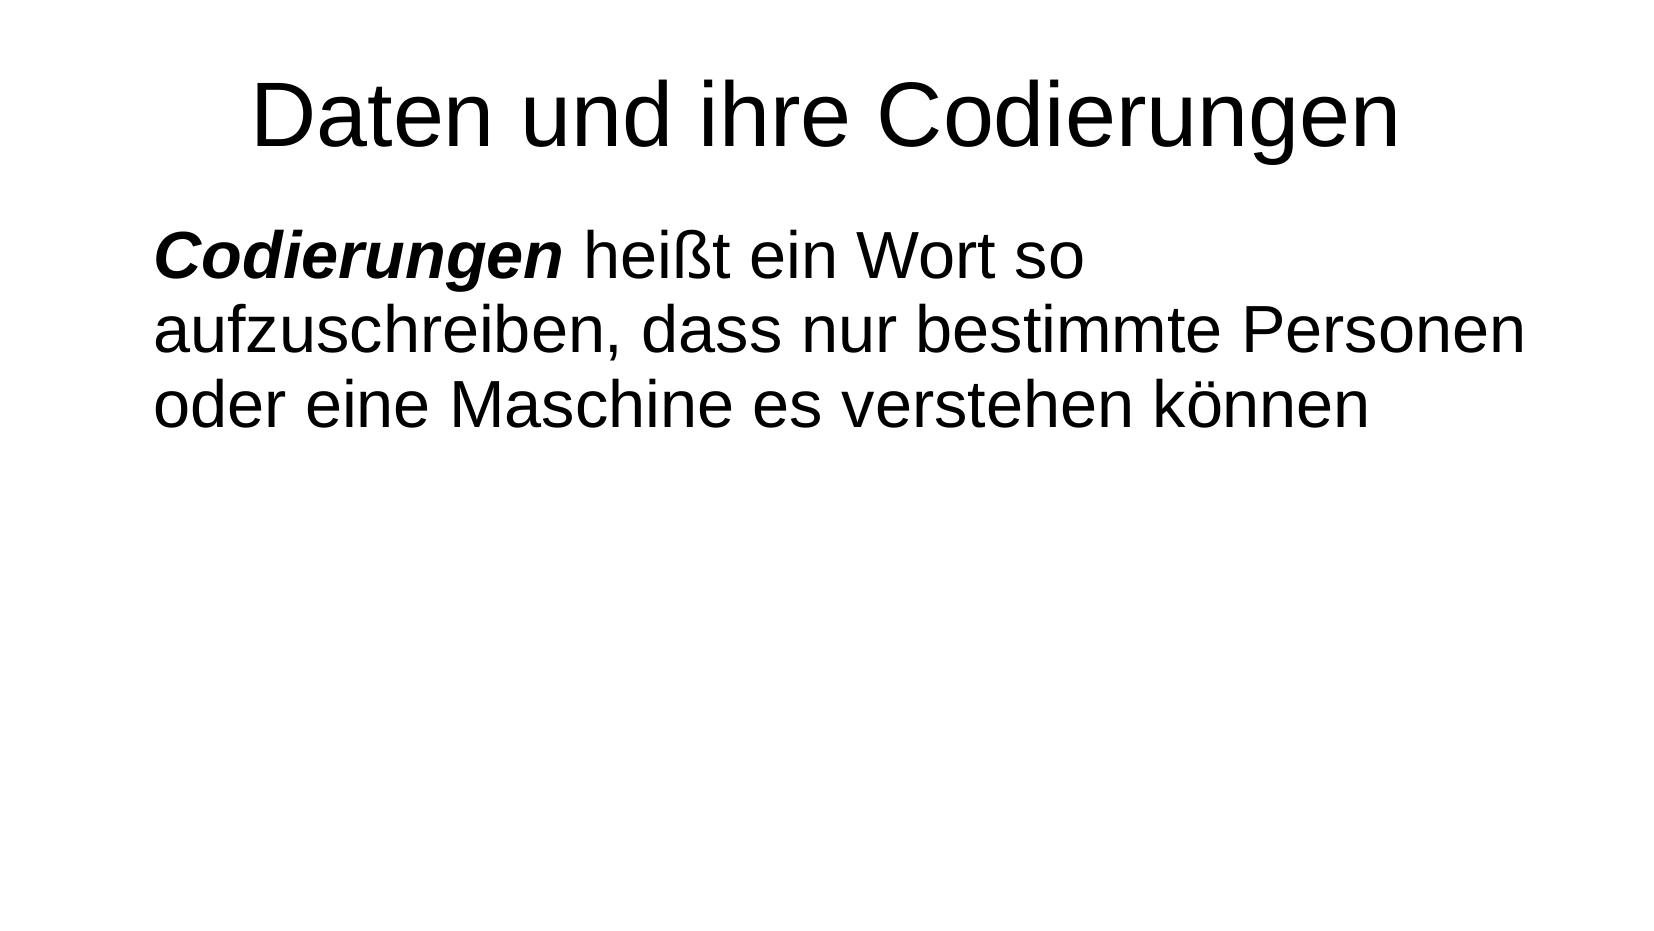

# Daten und ihre Codierungen
Codierungen heißt ein Wort so aufzuschreiben, dass nur bestimmte Personen oder eine Maschine es verstehen können